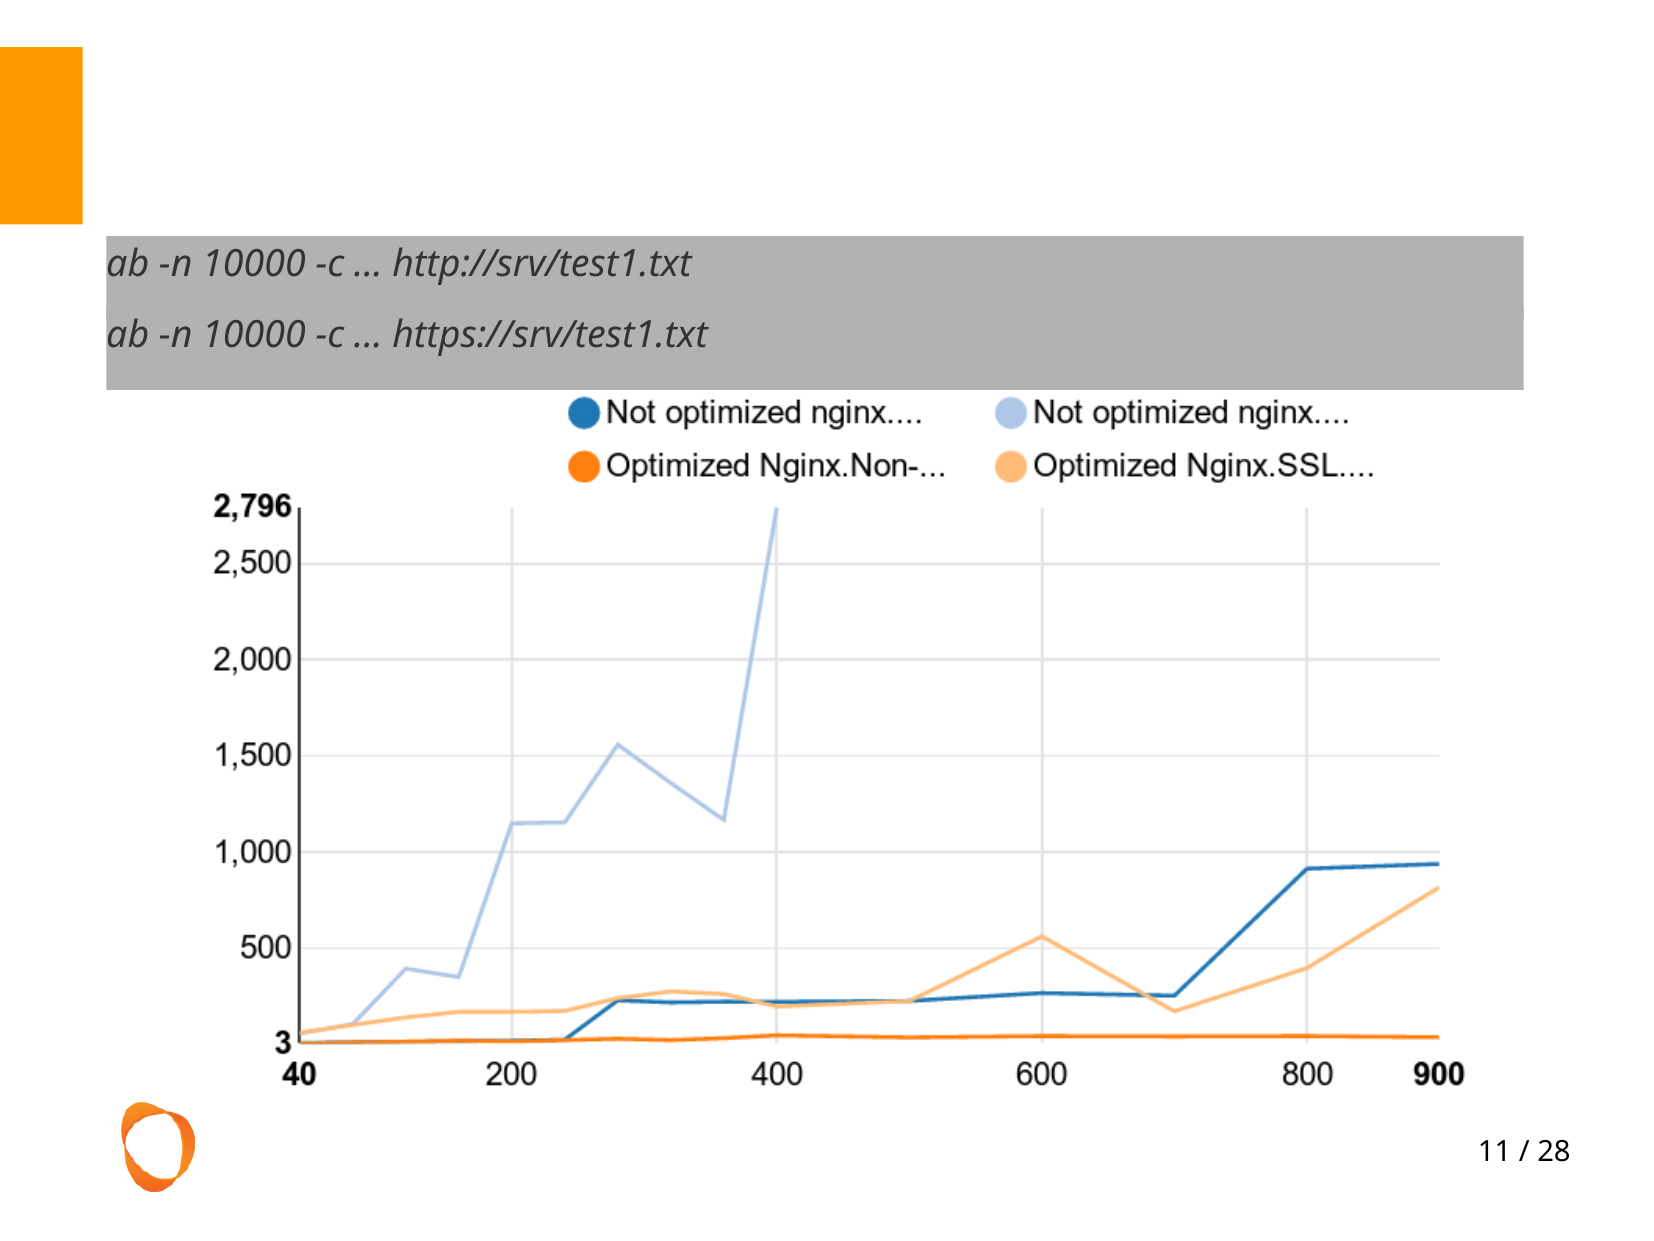

#
ab -n 10000 -c ... http://srv/test1.txt
ab -n 10000 -c ... https://srv/test1.txt
11